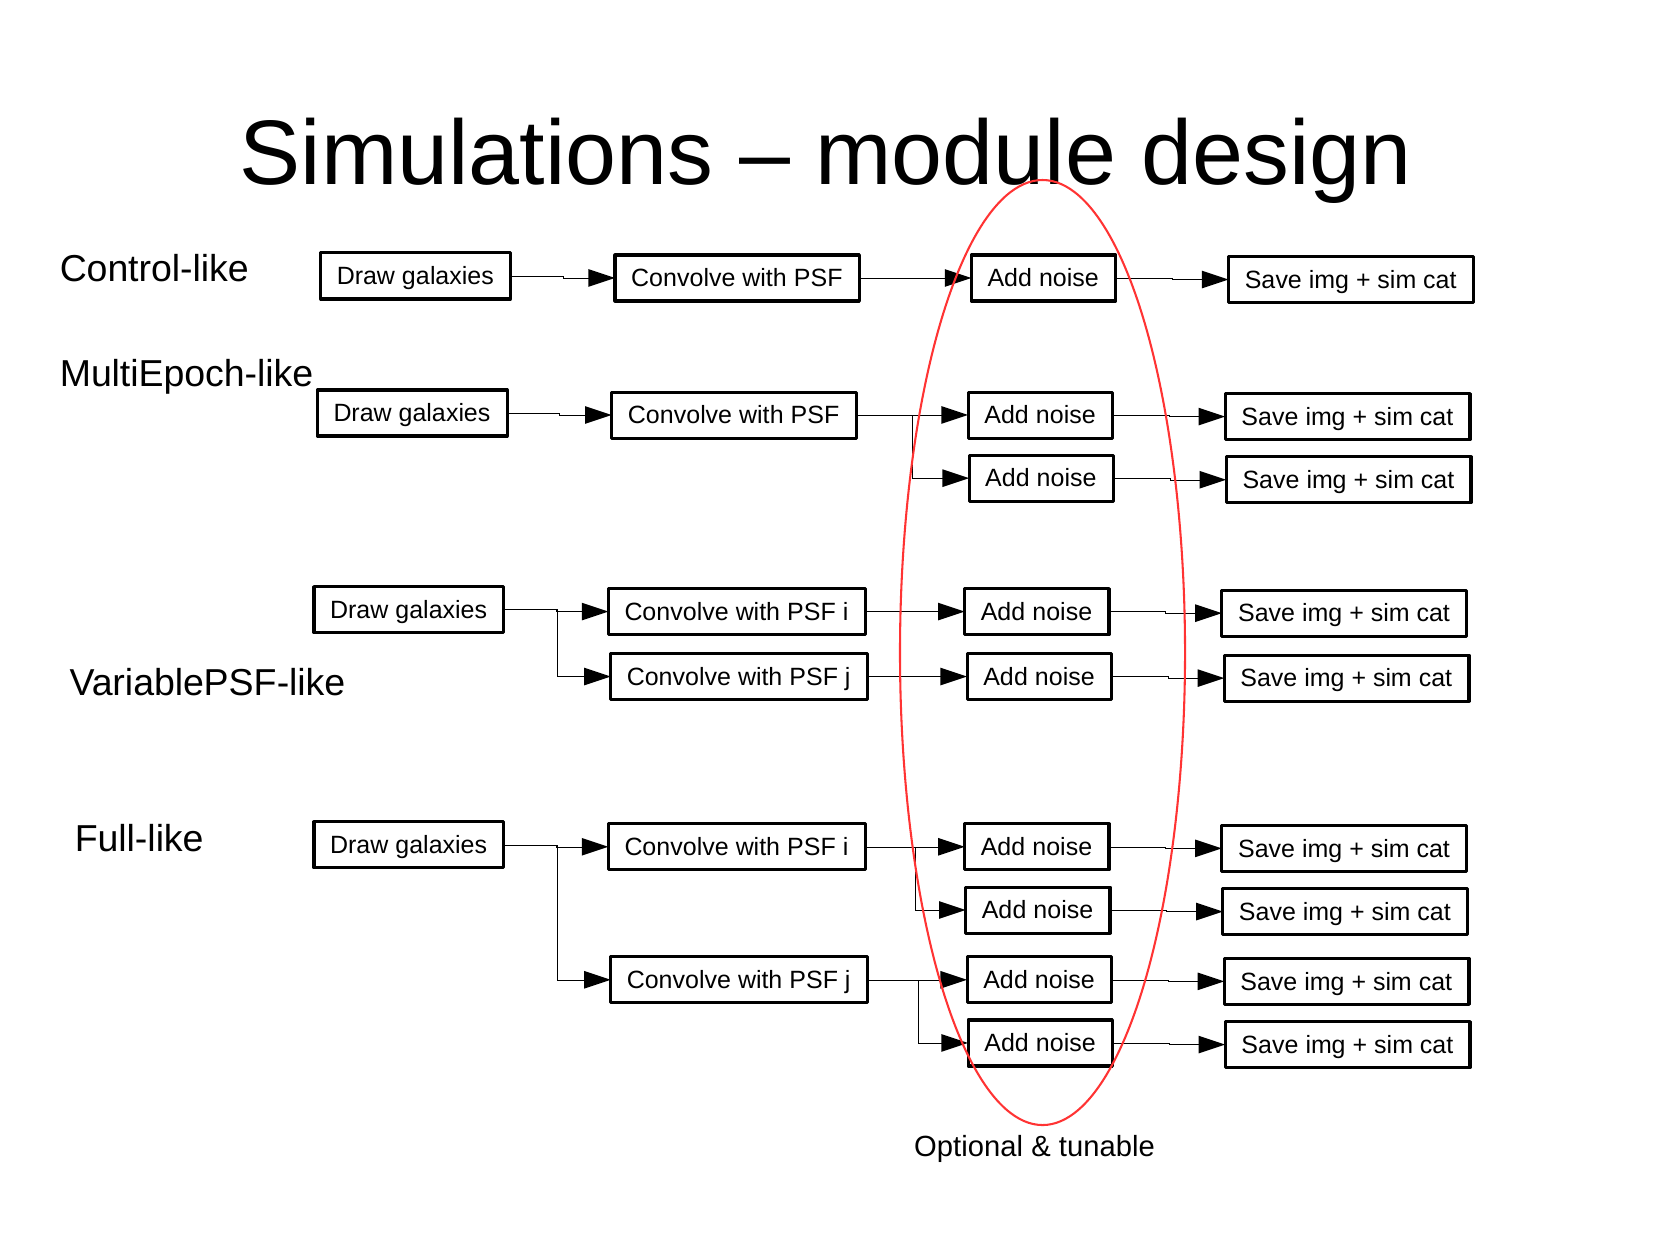

# Simulations – module design
Control-like
Draw galaxies
Convolve with PSF
Add noise
Save img + sim cat
MultiEpoch-like
Draw galaxies
Convolve with PSF
Add noise
Save img + sim cat
Add noise
Save img + sim cat
Draw galaxies
Convolve with PSF i
Add noise
Save img + sim cat
VariablePSF-like
Convolve with PSF j
Add noise
Save img + sim cat
Full-like
Draw galaxies
Convolve with PSF i
Add noise
Save img + sim cat
Add noise
Save img + sim cat
Convolve with PSF j
Add noise
Save img + sim cat
Add noise
Save img + sim cat
Optional & tunable